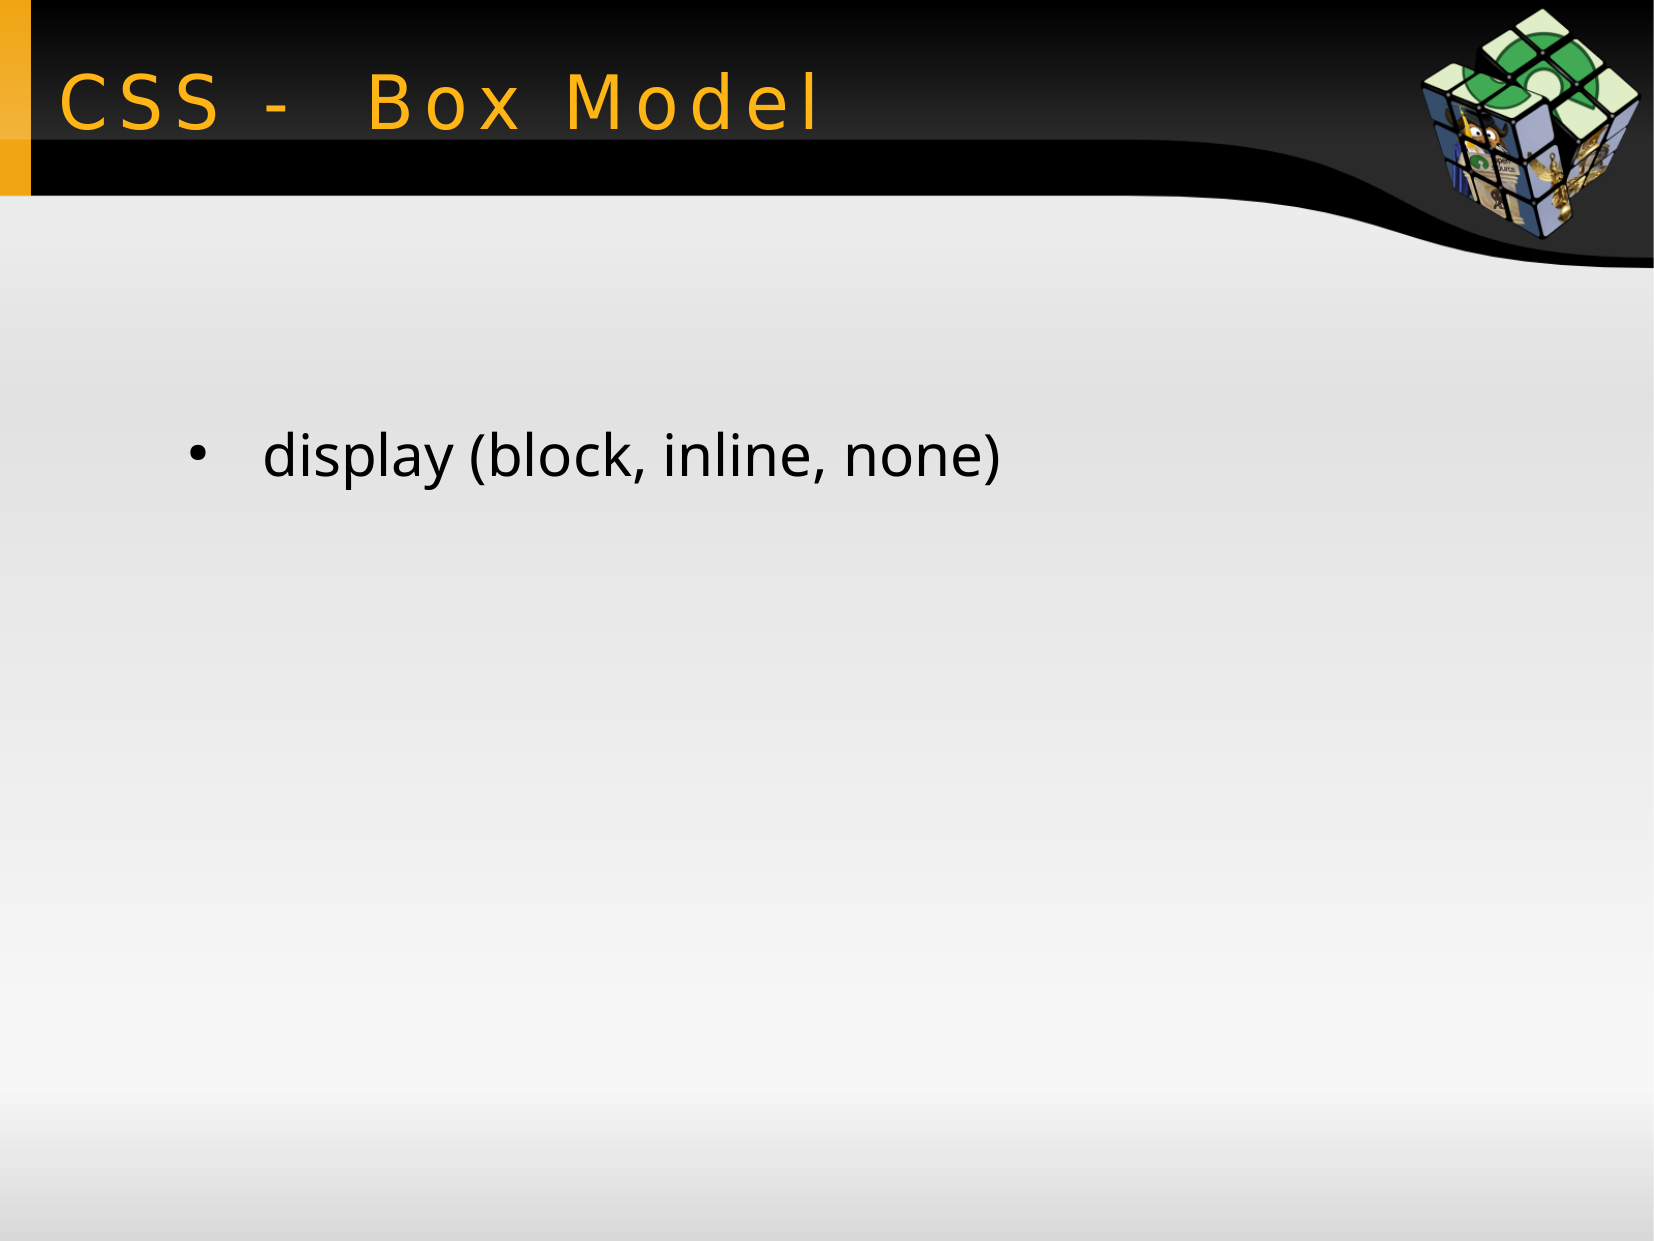

# CSS - Box Model
display (block, inline, none)